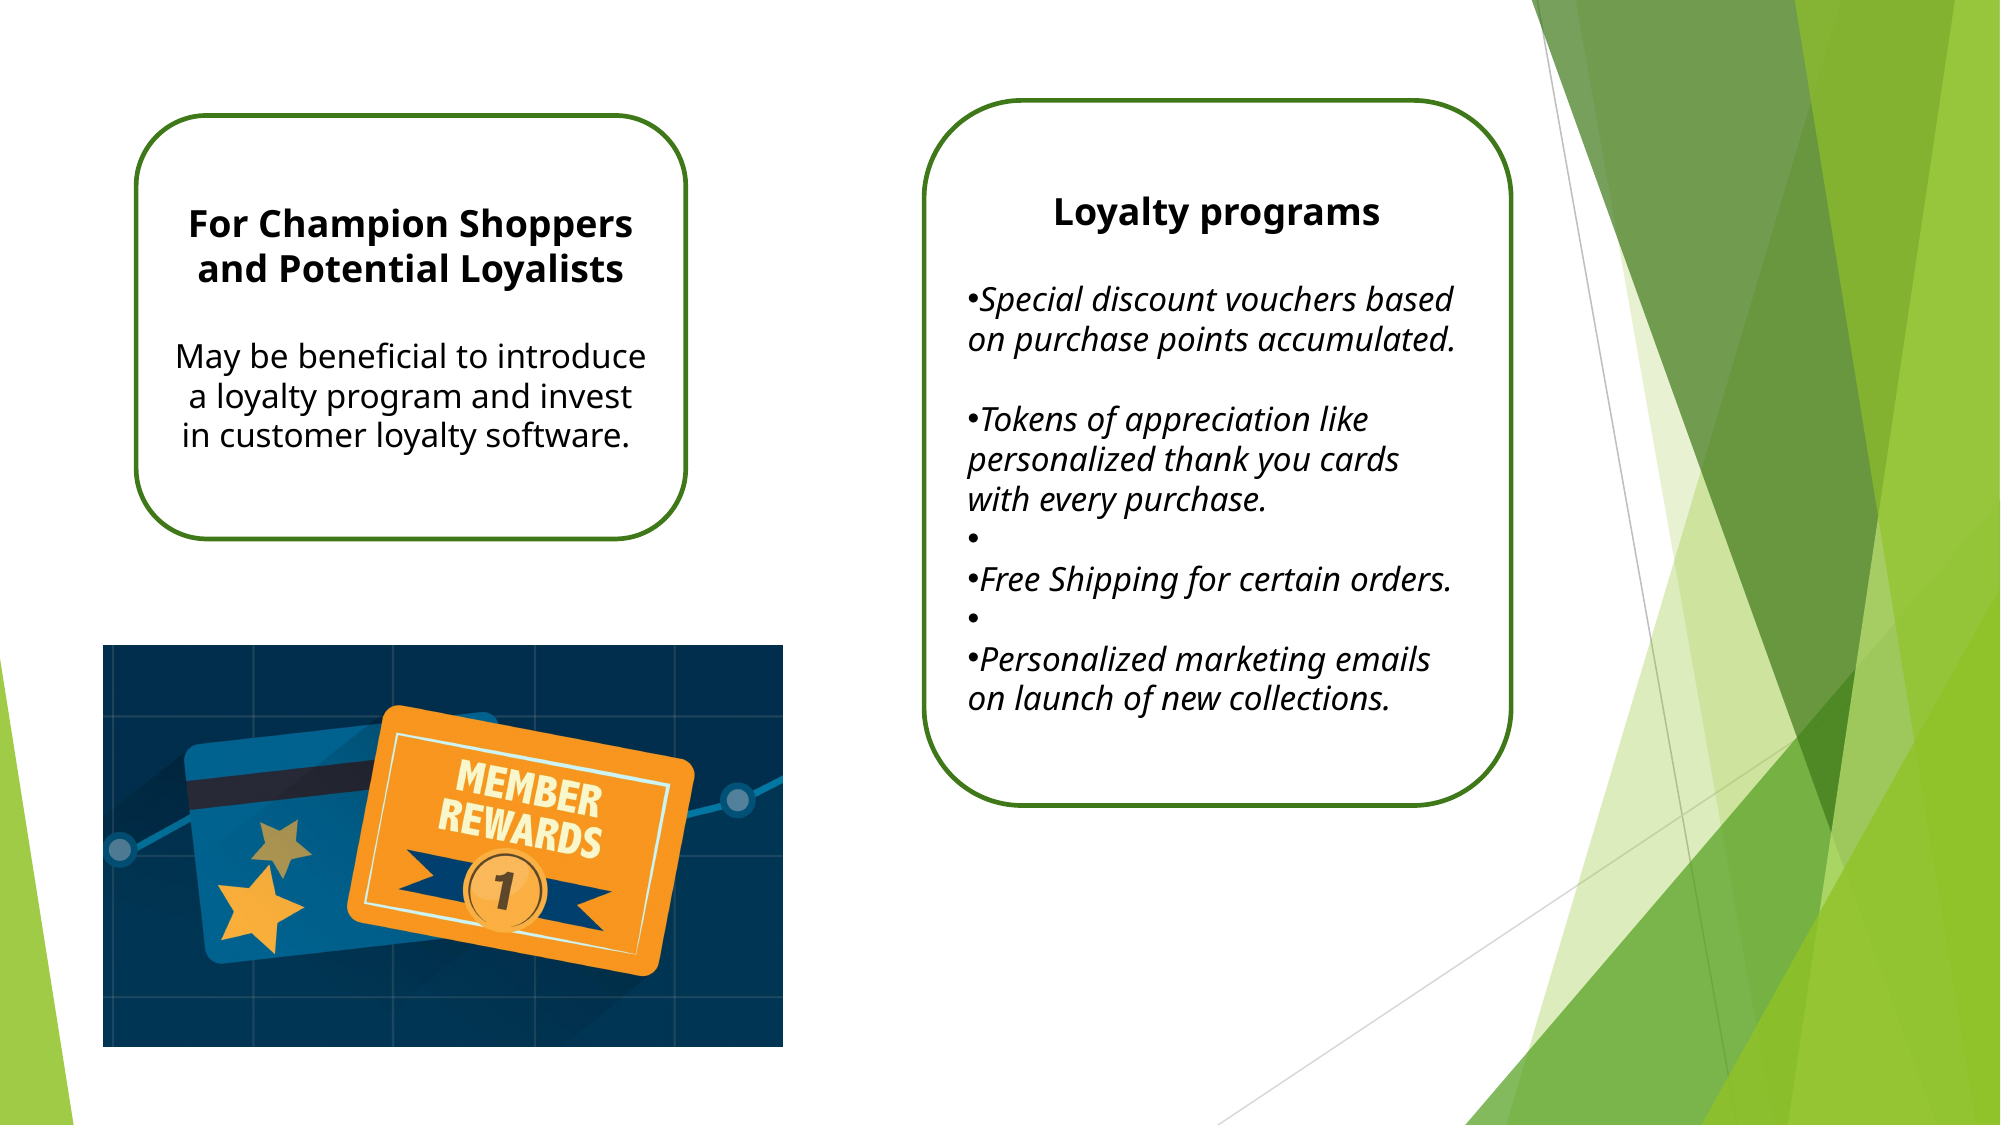

Loyalty programs
Special discount vouchers based on purchase points accumulated.
Tokens of appreciation like personalized thank you cards with every purchase.
Free Shipping for certain orders.
Personalized marketing emails on launch of new collections.
For Champion Shoppers and Potential Loyalists
May be beneficial to introduce a loyalty program and invest in customer loyalty software.